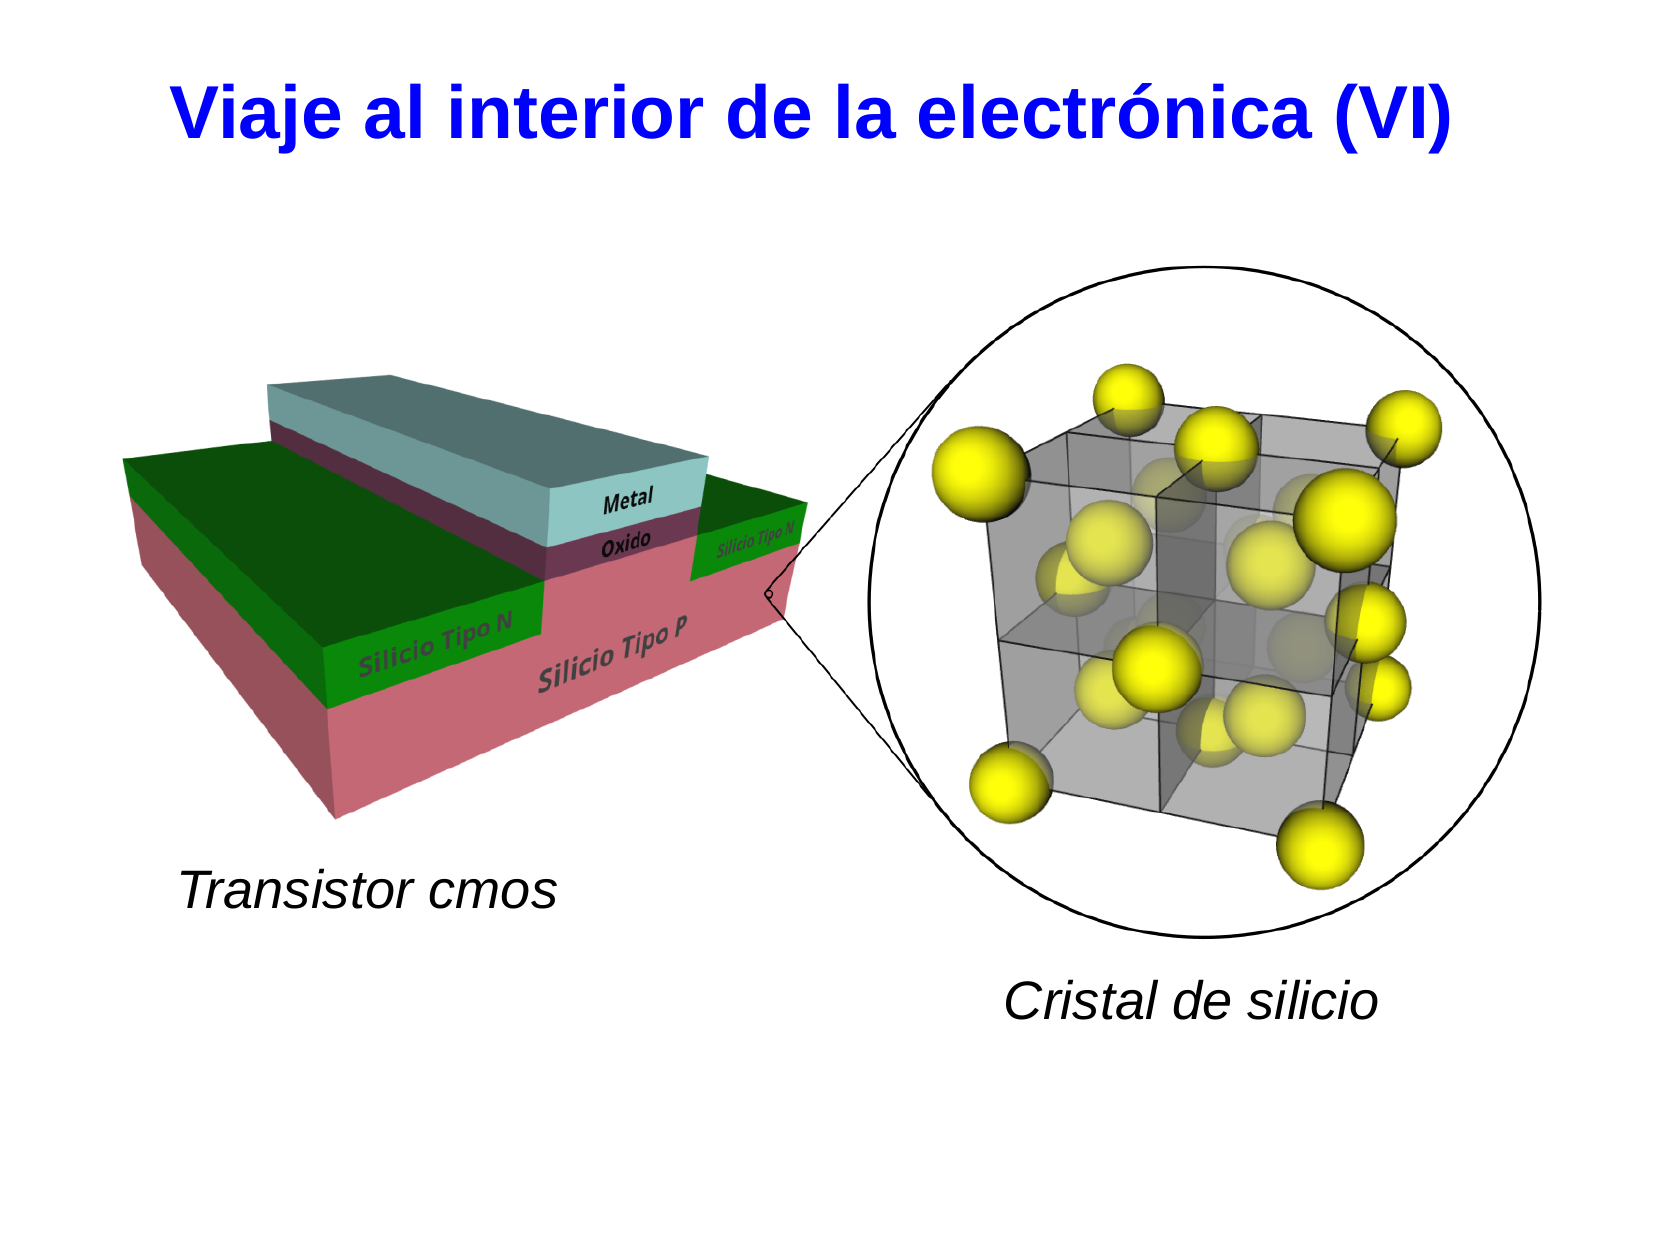

Viaje al interior de la electrónica (VI)
Transistor cmos
Cristal de silicio